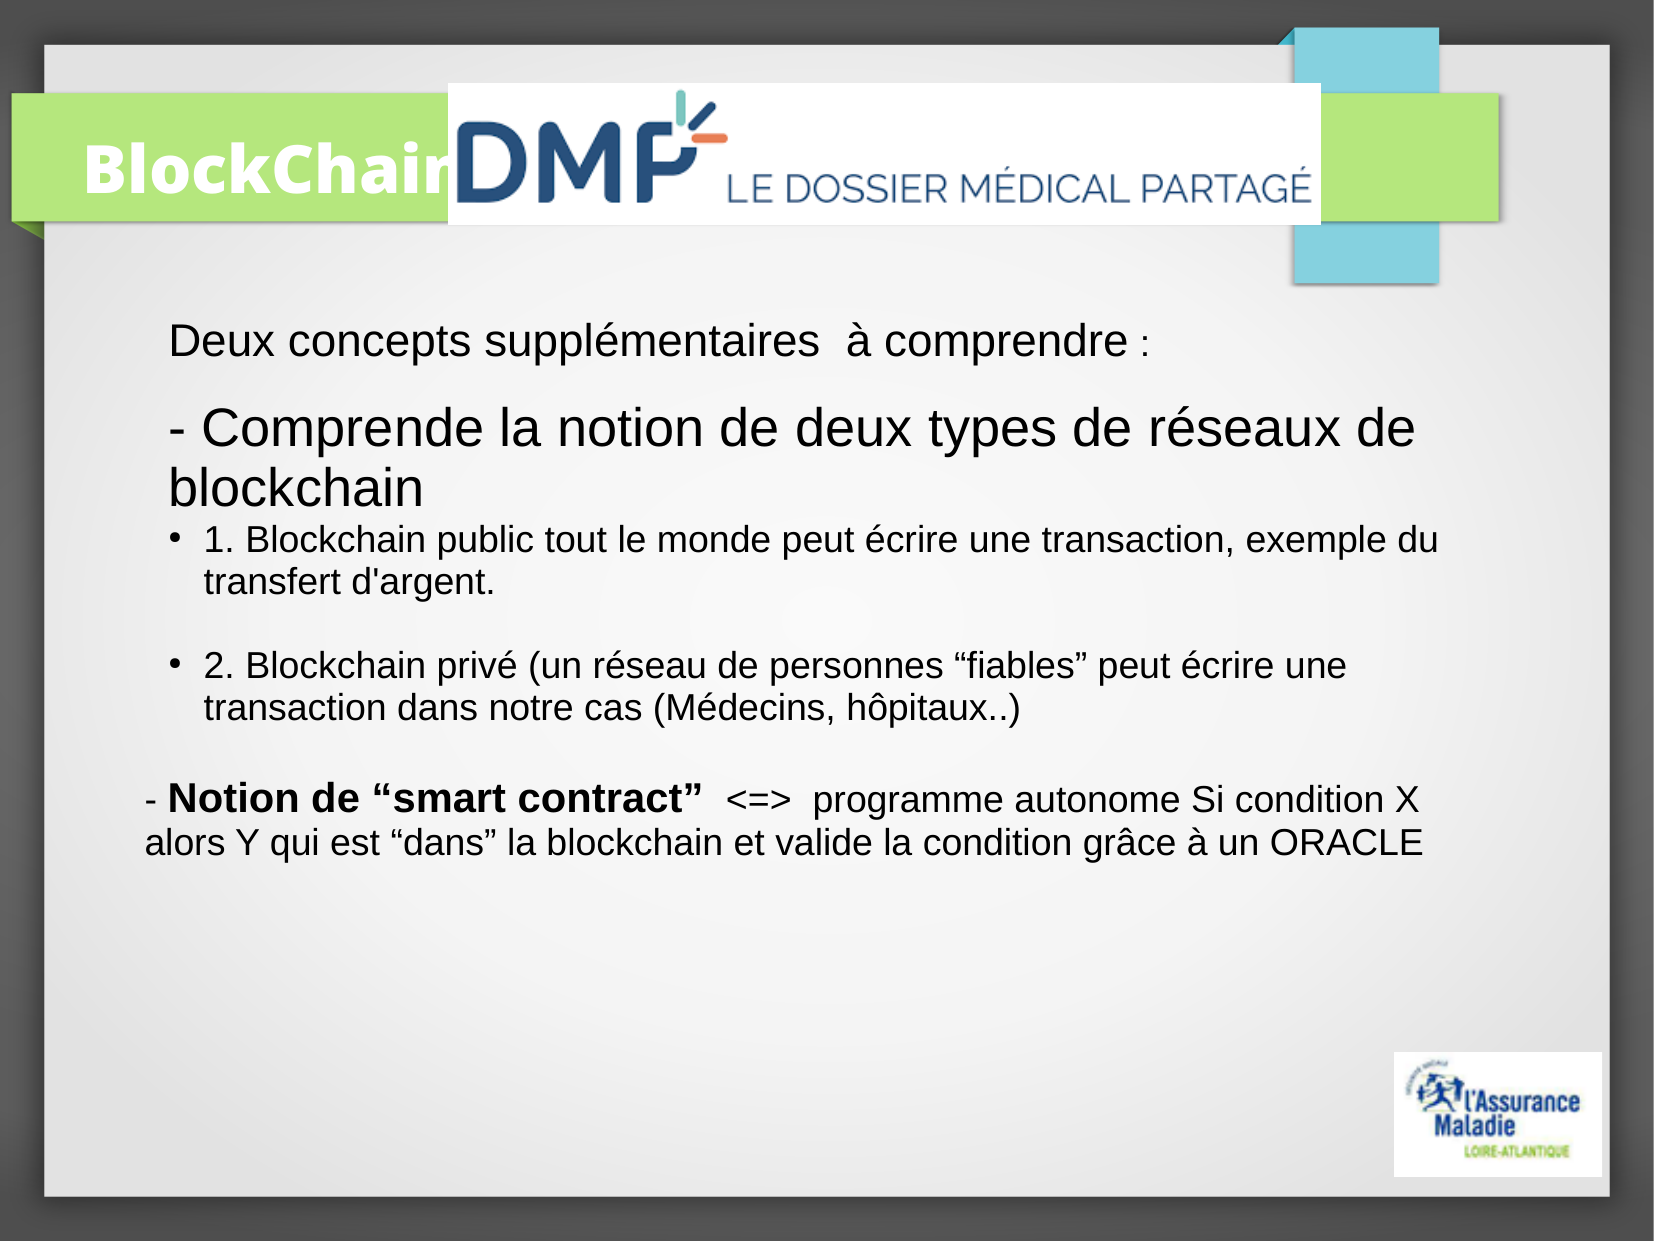

# BlockChain
Deux concepts supplémentaires à comprendre :
- Comprende la notion de deux types de réseaux de blockchain
1. Blockchain public tout le monde peut écrire une transaction, exemple du transfert d'argent.
2. Blockchain privé (un réseau de personnes “fiables” peut écrire une transaction dans notre cas (Médecins, hôpitaux..)
- Notion de “smart contract” <=> programme autonome Si condition X alors Y qui est “dans” la blockchain et valide la condition grâce à un ORACLE